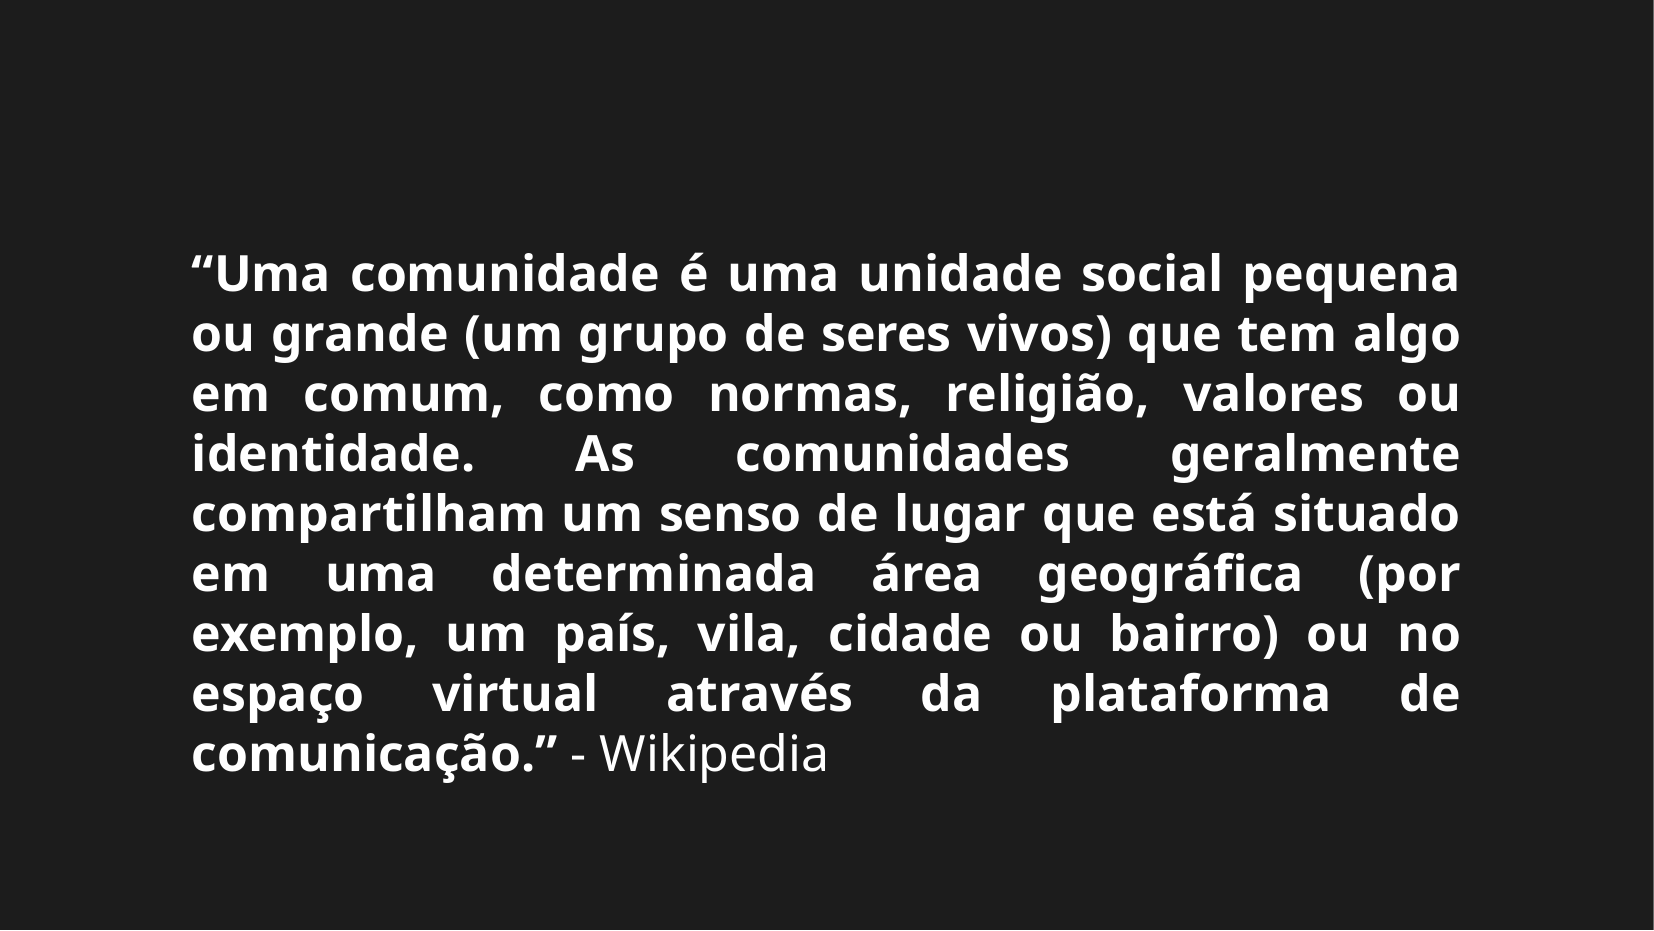

“Uma comunidade é uma unidade social pequena ou grande (um grupo de seres vivos) que tem algo em comum, como normas, religião, valores ou identidade. As comunidades geralmente compartilham um senso de lugar que está situado em uma determinada área geográfica (por exemplo, um país, vila, cidade ou bairro) ou no espaço virtual através da plataforma de comunicação.” - Wikipedia